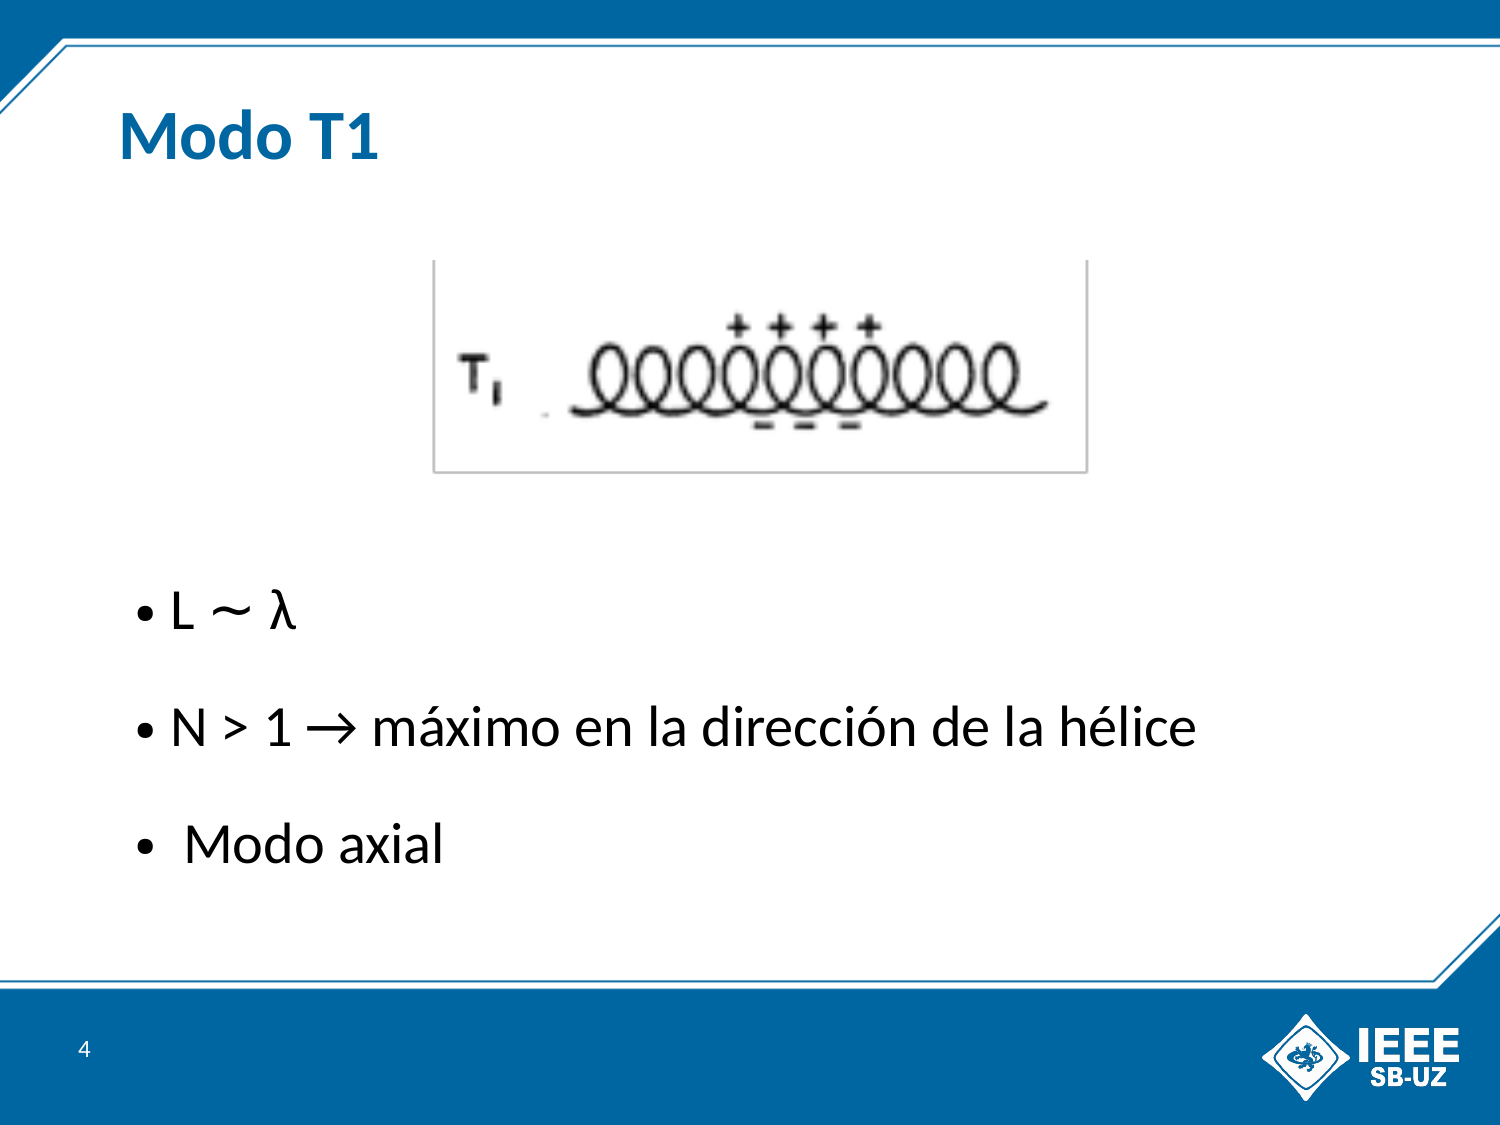

# Modo T1
L ∼ λ
N > 1 → máximo en la dirección de la hélice
 Modo axial